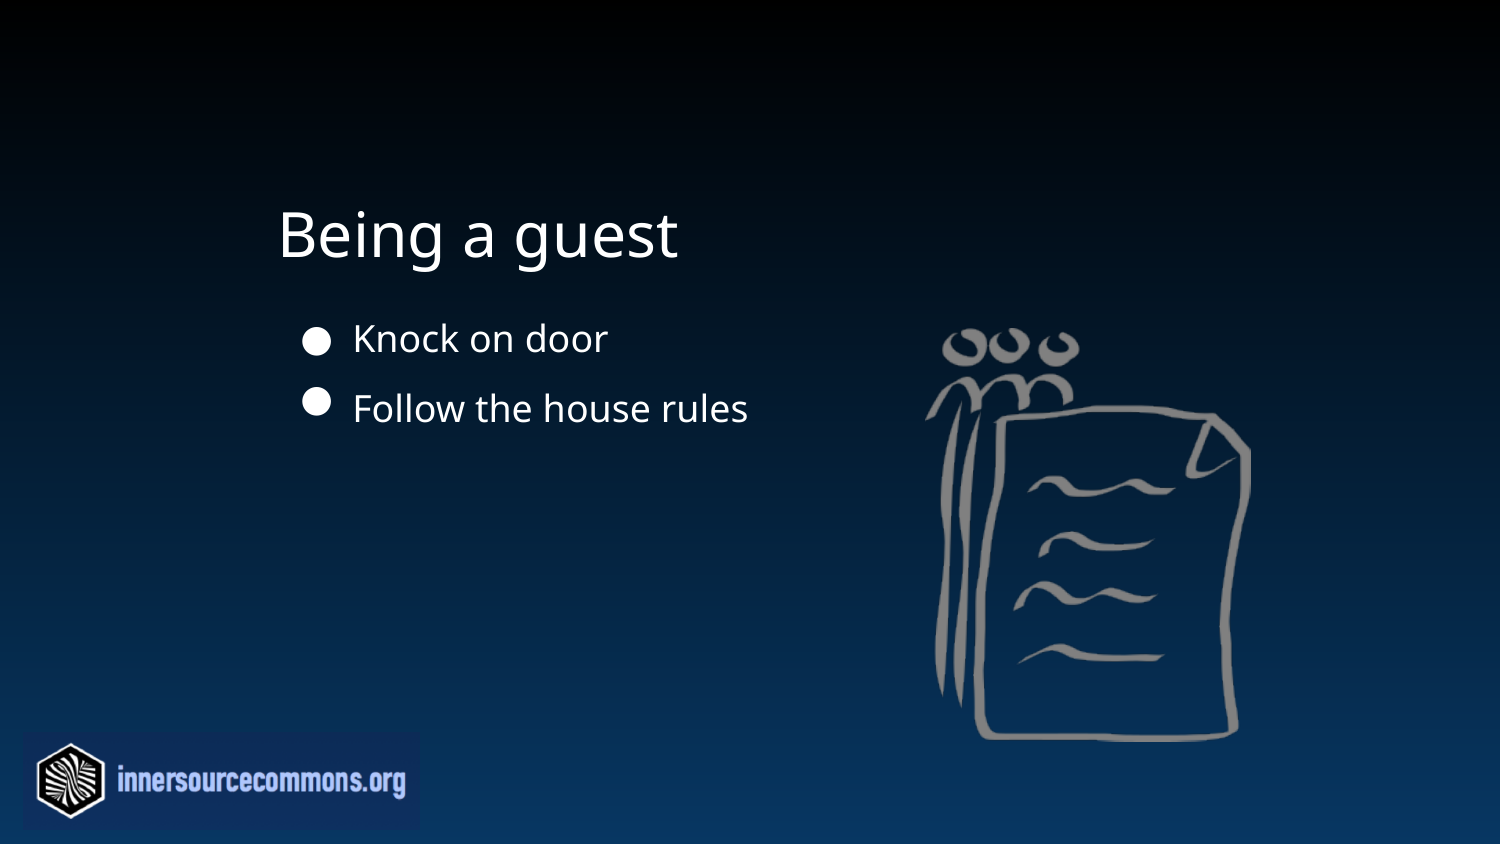

Being a guest
Knock on door
Follow the house rules